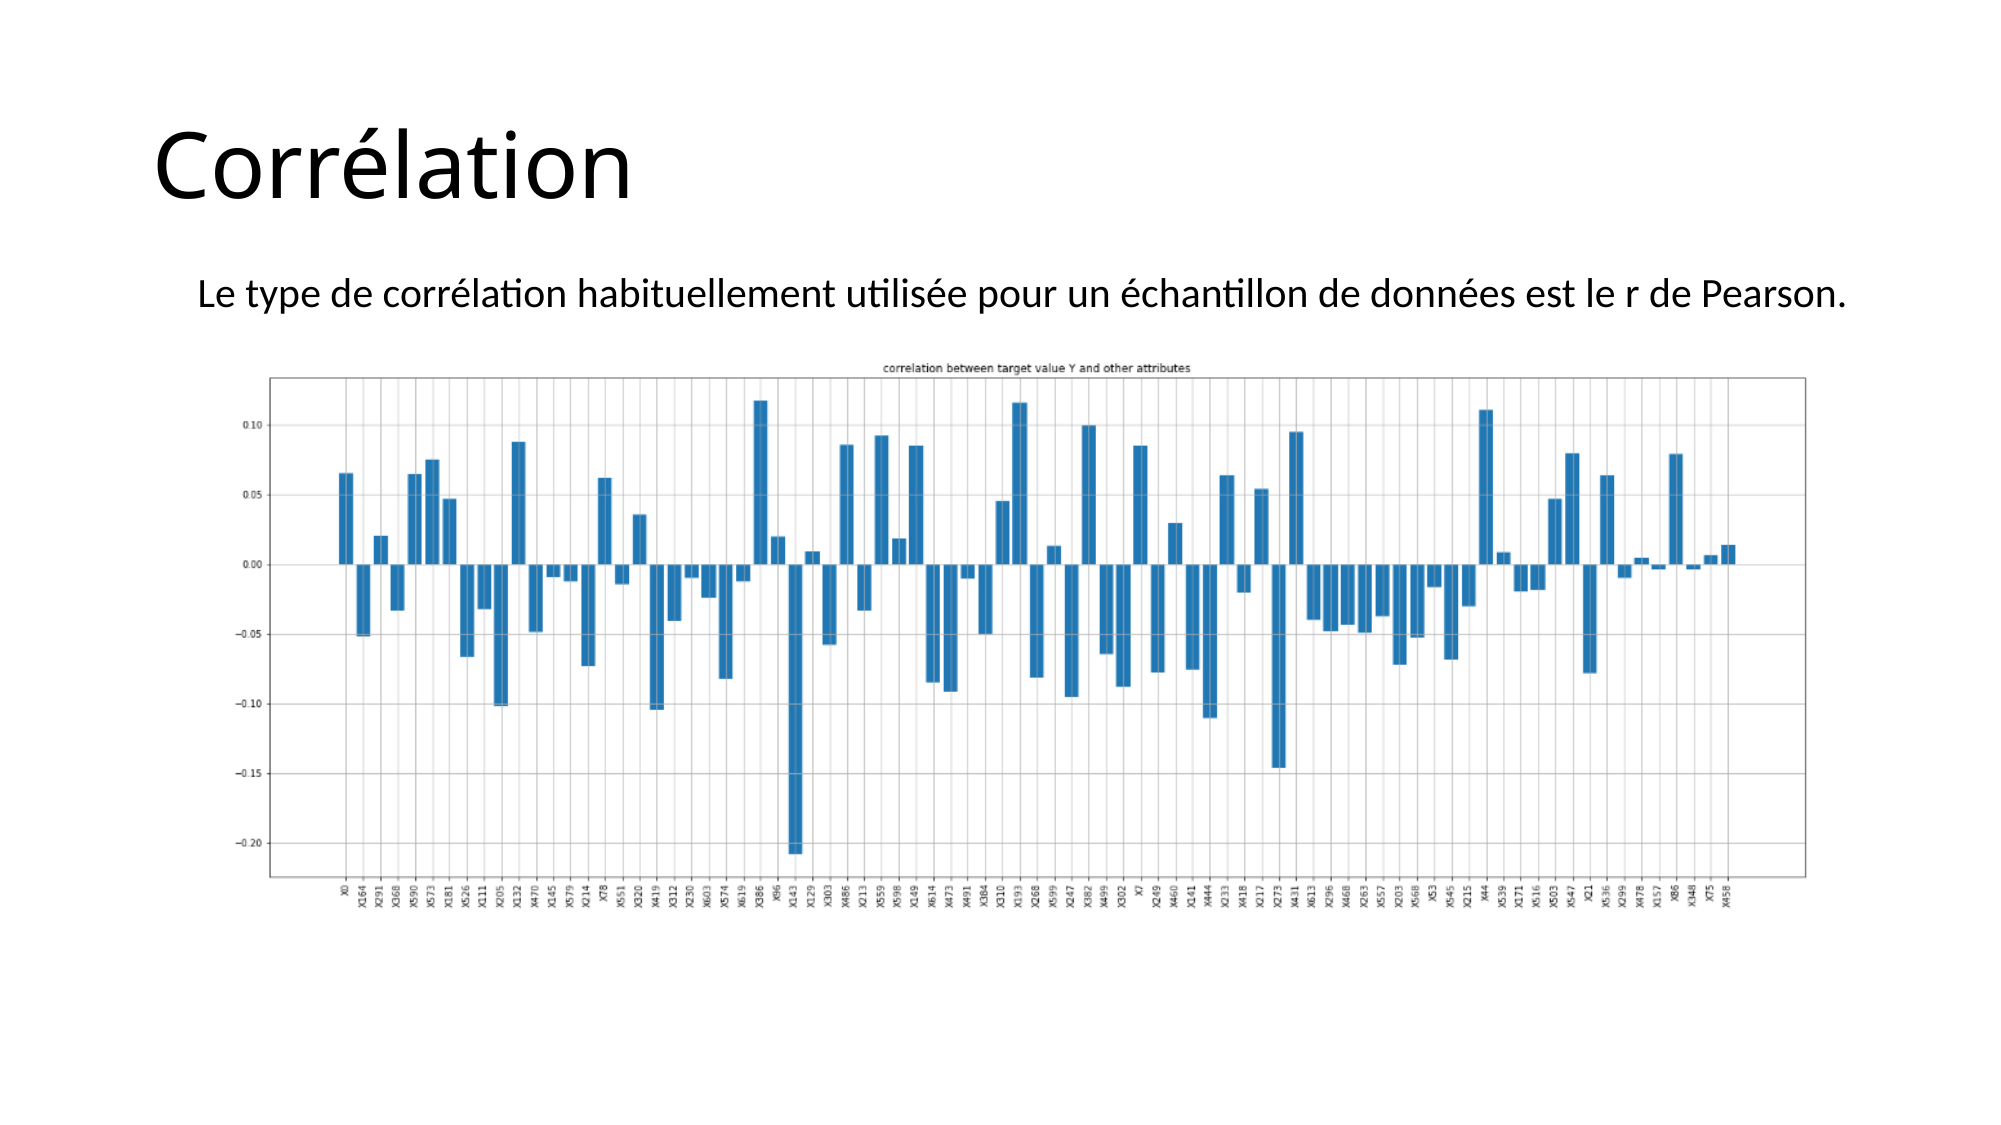

# Corrélation
Le type de corrélation habituellement utilisée pour un échantillon de données est le r de Pearson.